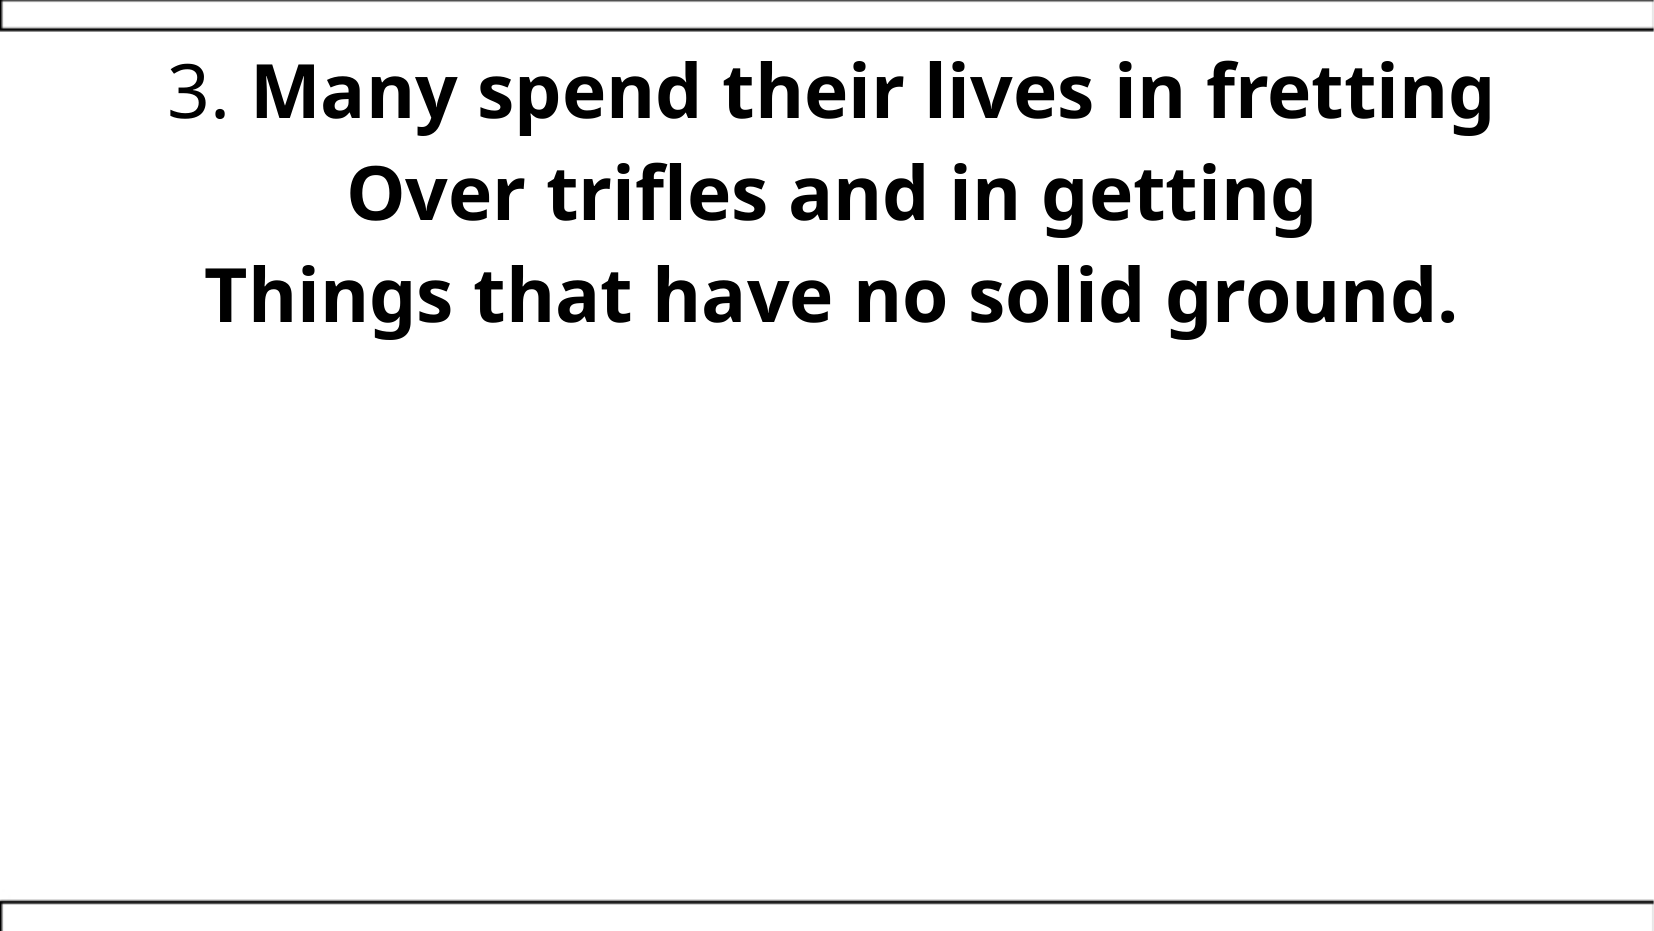

3. Many spend their lives in fretting
Over trifles and in getting
Things that have no solid ground.